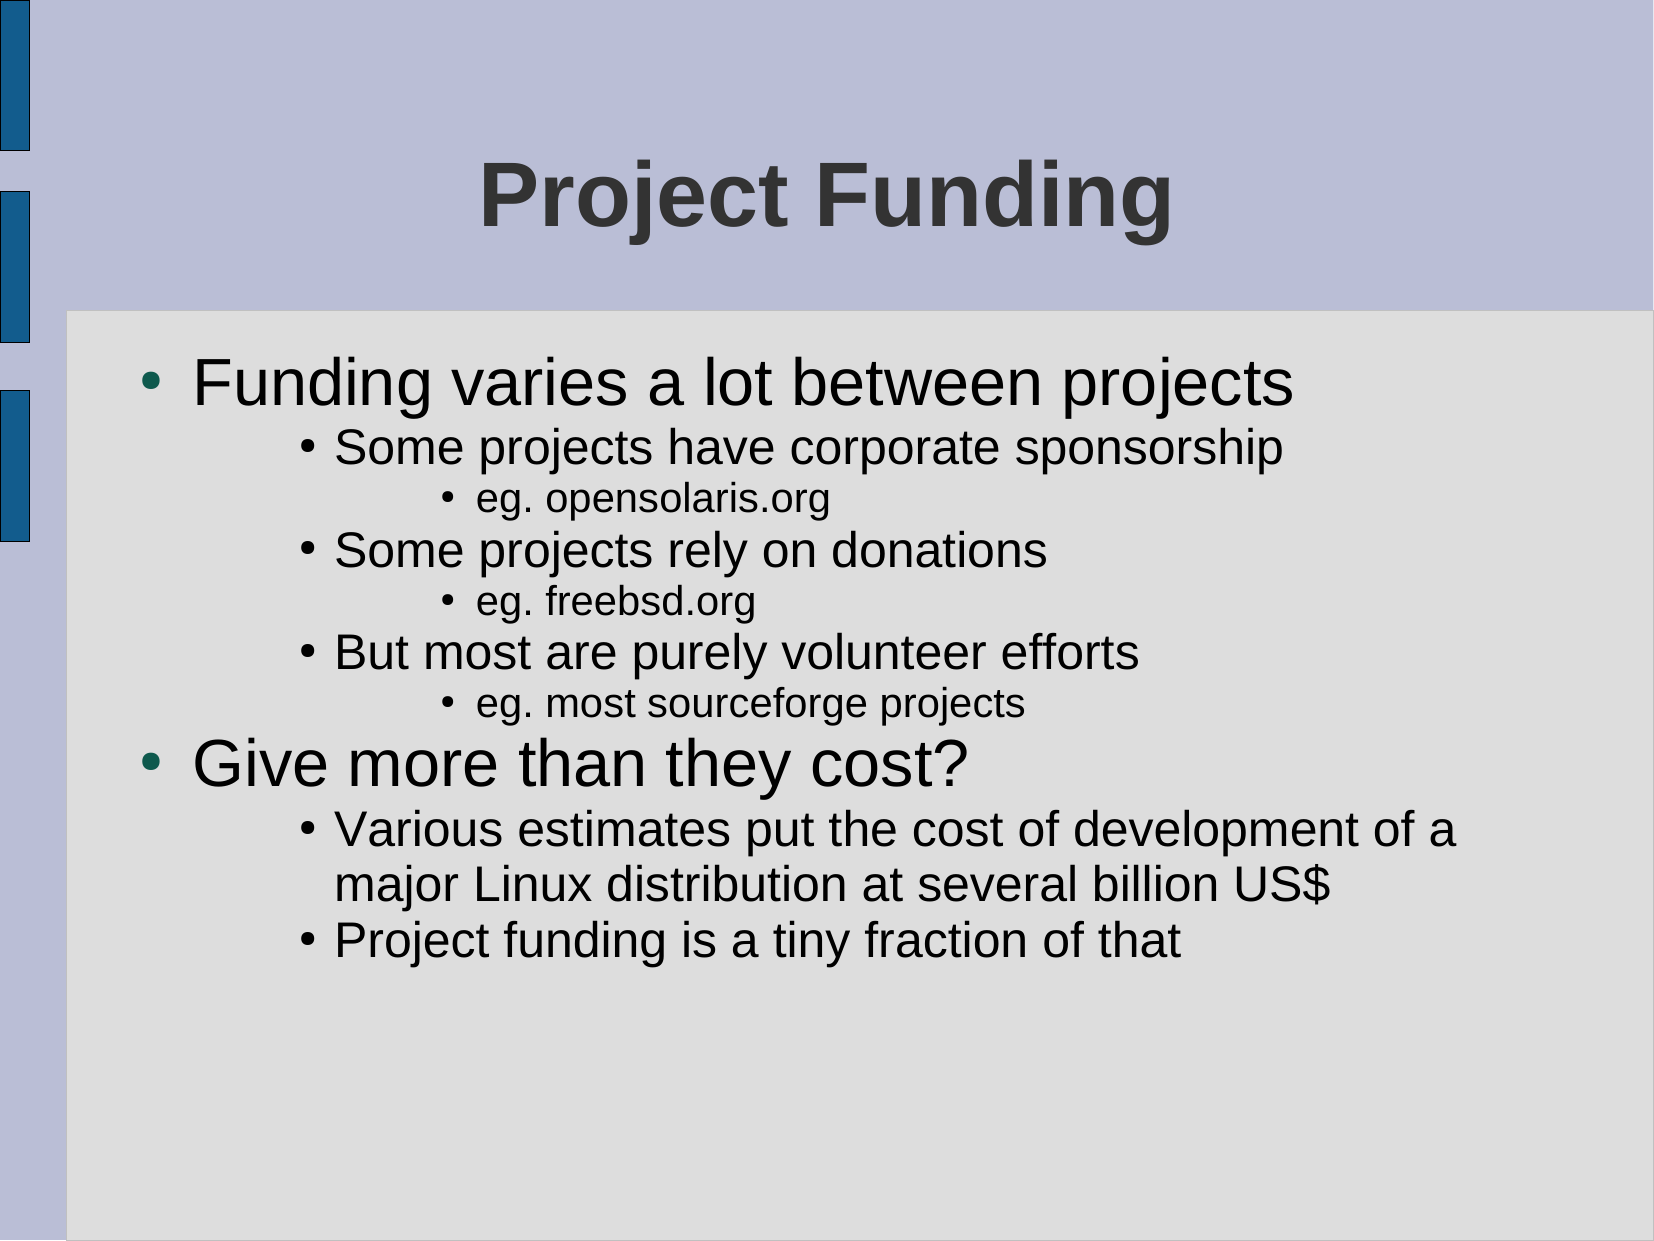

# Project Funding
Funding varies a lot between projects
Some projects have corporate sponsorship
eg. opensolaris.org
Some projects rely on donations
eg. freebsd.org
But most are purely volunteer efforts
eg. most sourceforge projects
Give more than they cost?
Various estimates put the cost of development of a major Linux distribution at several billion US$
Project funding is a tiny fraction of that